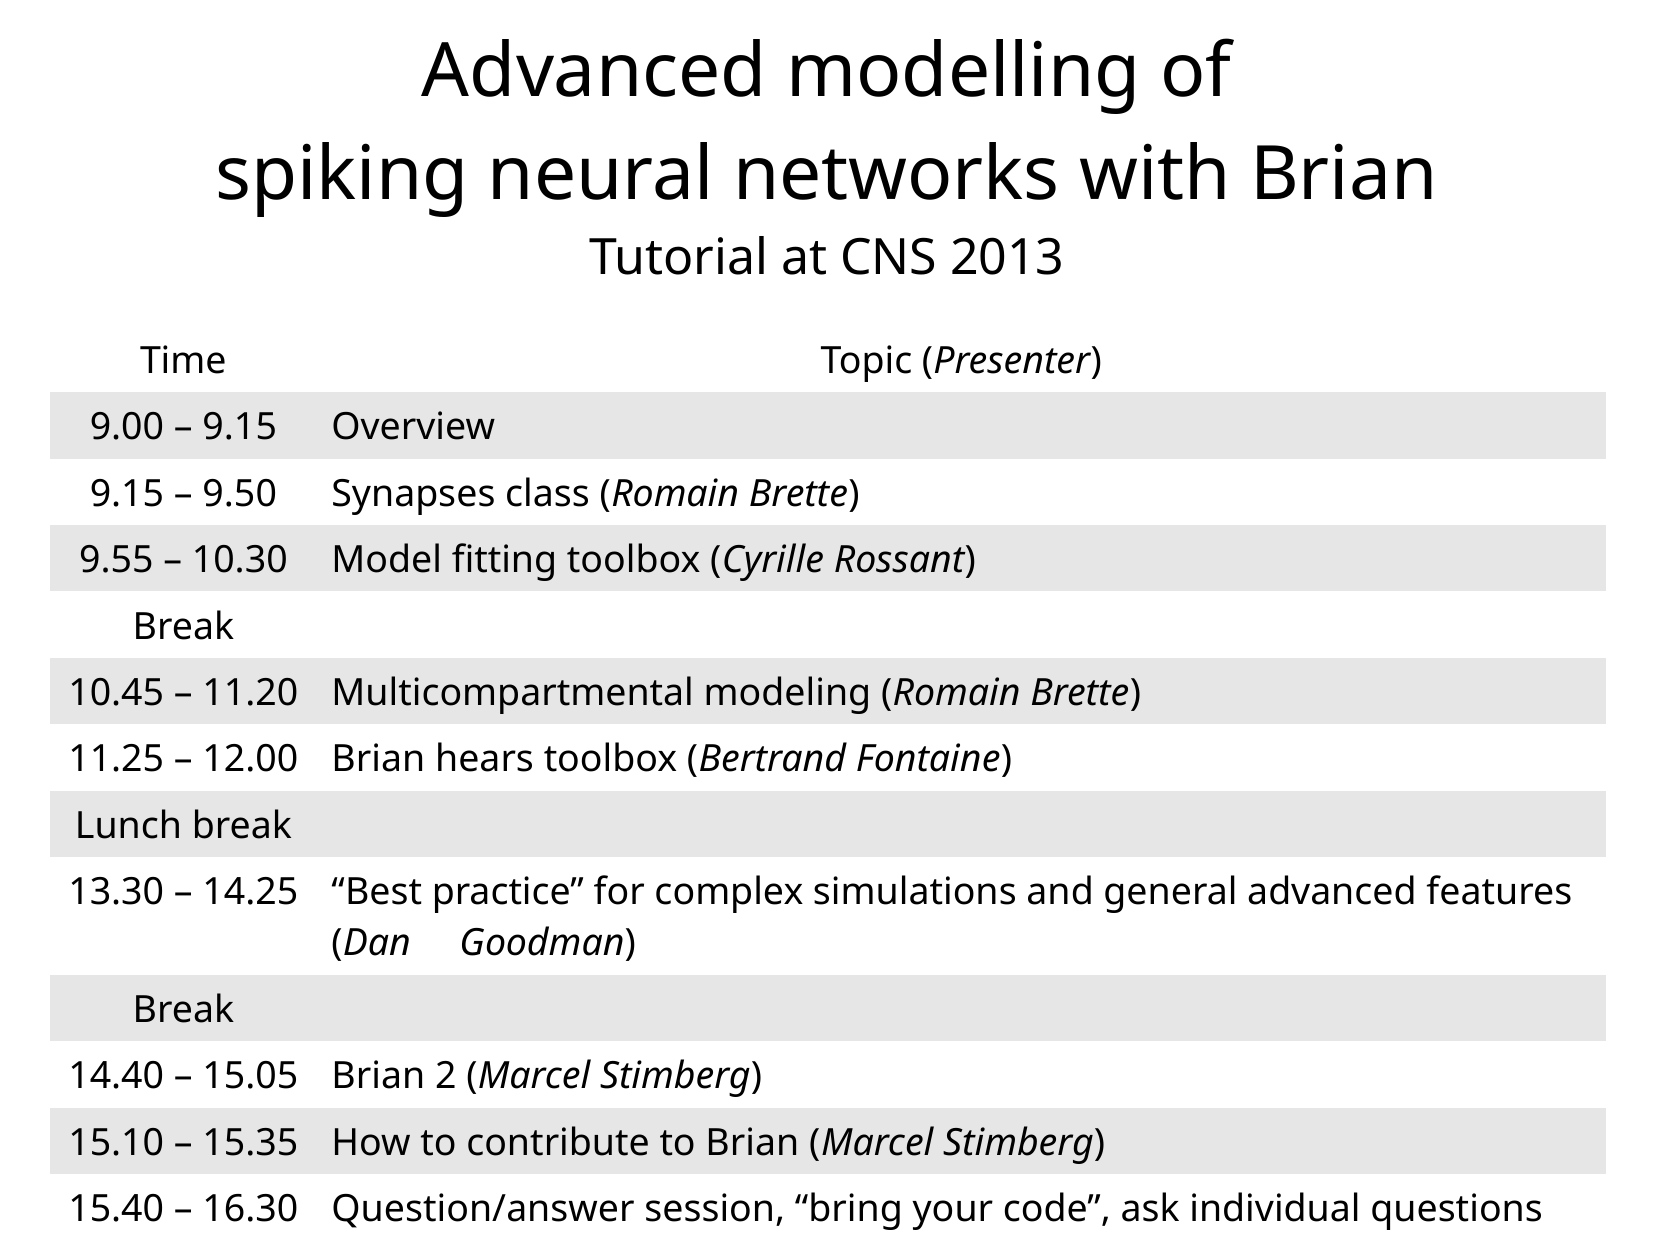

# Advanced modelling of spiking neural networks with Brian Tutorial at CNS 2013
| Time | Topic (Presenter) |
| --- | --- |
| 9.00 – 9.15 | Overview |
| 9.15 – 9.50 | Synapses class (Romain Brette) |
| 9.55 – 10.30 | Model fitting toolbox (Cyrille Rossant) |
| Break | |
| 10.45 – 11.20 | Multicompartmental modeling (Romain Brette) |
| 11.25 – 12.00 | Brian hears toolbox (Bertrand Fontaine) |
| Lunch break | |
| 13.30 – 14.25 | “Best practice” for complex simulations and general advanced features (Dan     Goodman) |
| Break | |
| 14.40 – 15.05 | Brian 2 (Marcel Stimberg) |
| 15.10 – 15.35 | How to contribute to Brian (Marcel Stimberg) |
| 15.40 – 16.30 | Question/answer session, “bring your code”, ask individual questions |